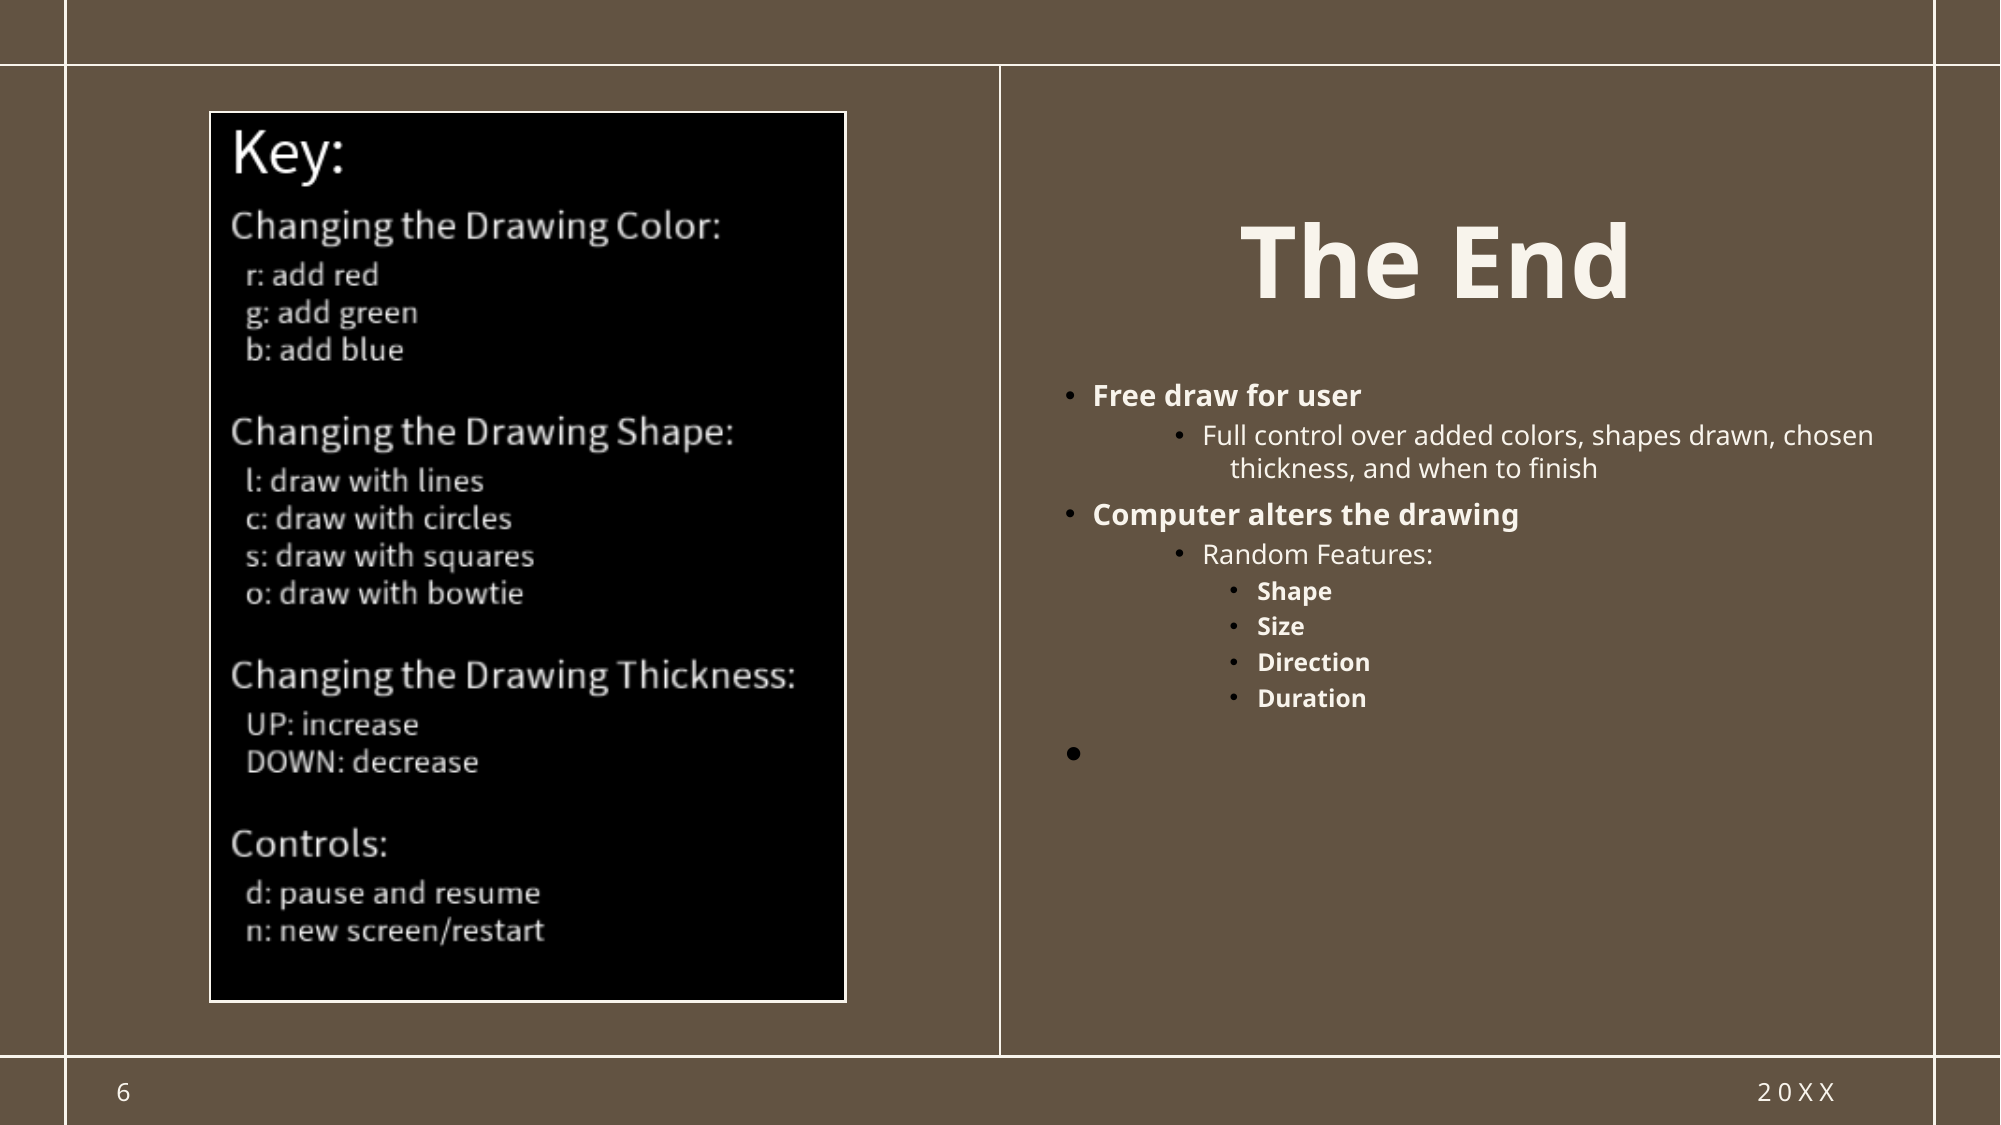

# The End
Free draw for user
Full control over added colors, shapes drawn, chosen thickness, and when to finish
Computer alters the drawing
Random Features:
Shape
Size
Direction
Duration
20XX